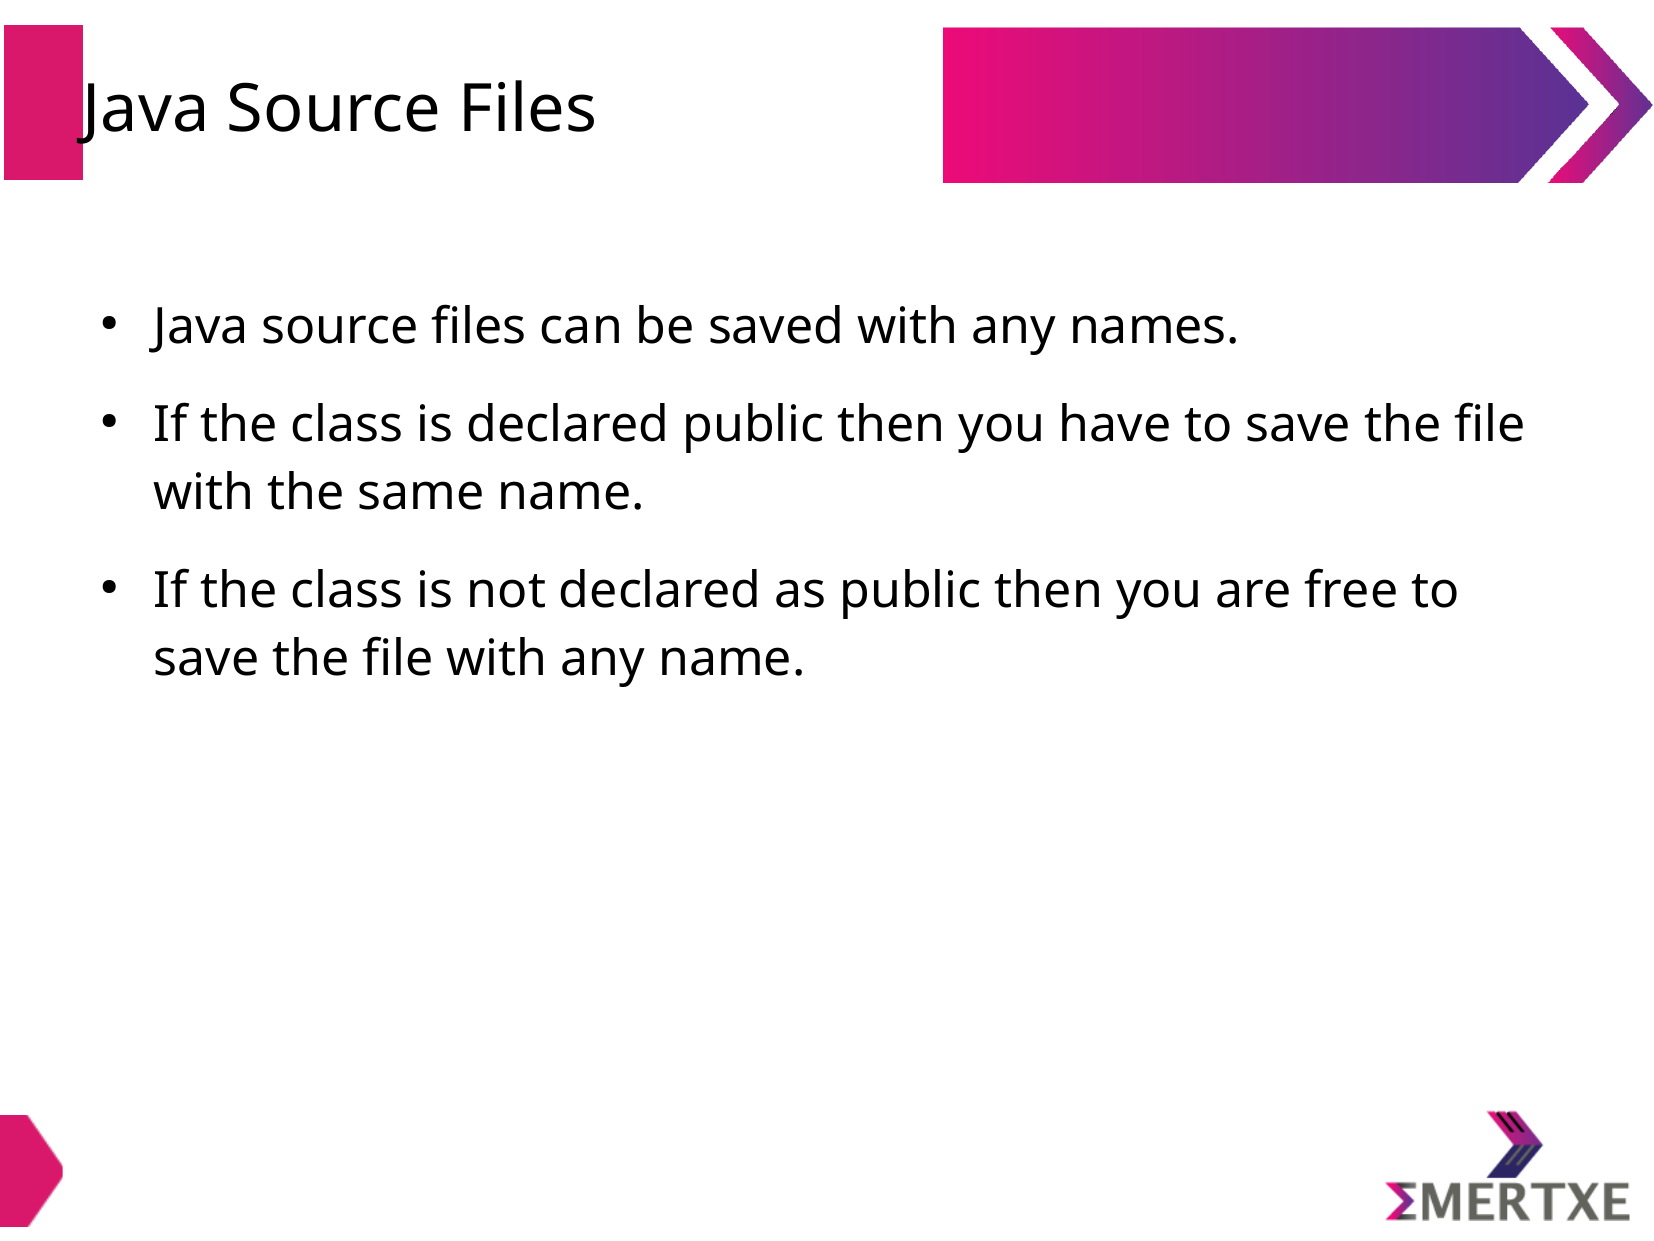

# Java Source Files
Java source files can be saved with any names.
If the class is declared public then you have to save the file with the same name.
If the class is not declared as public then you are free to save the file with any name.